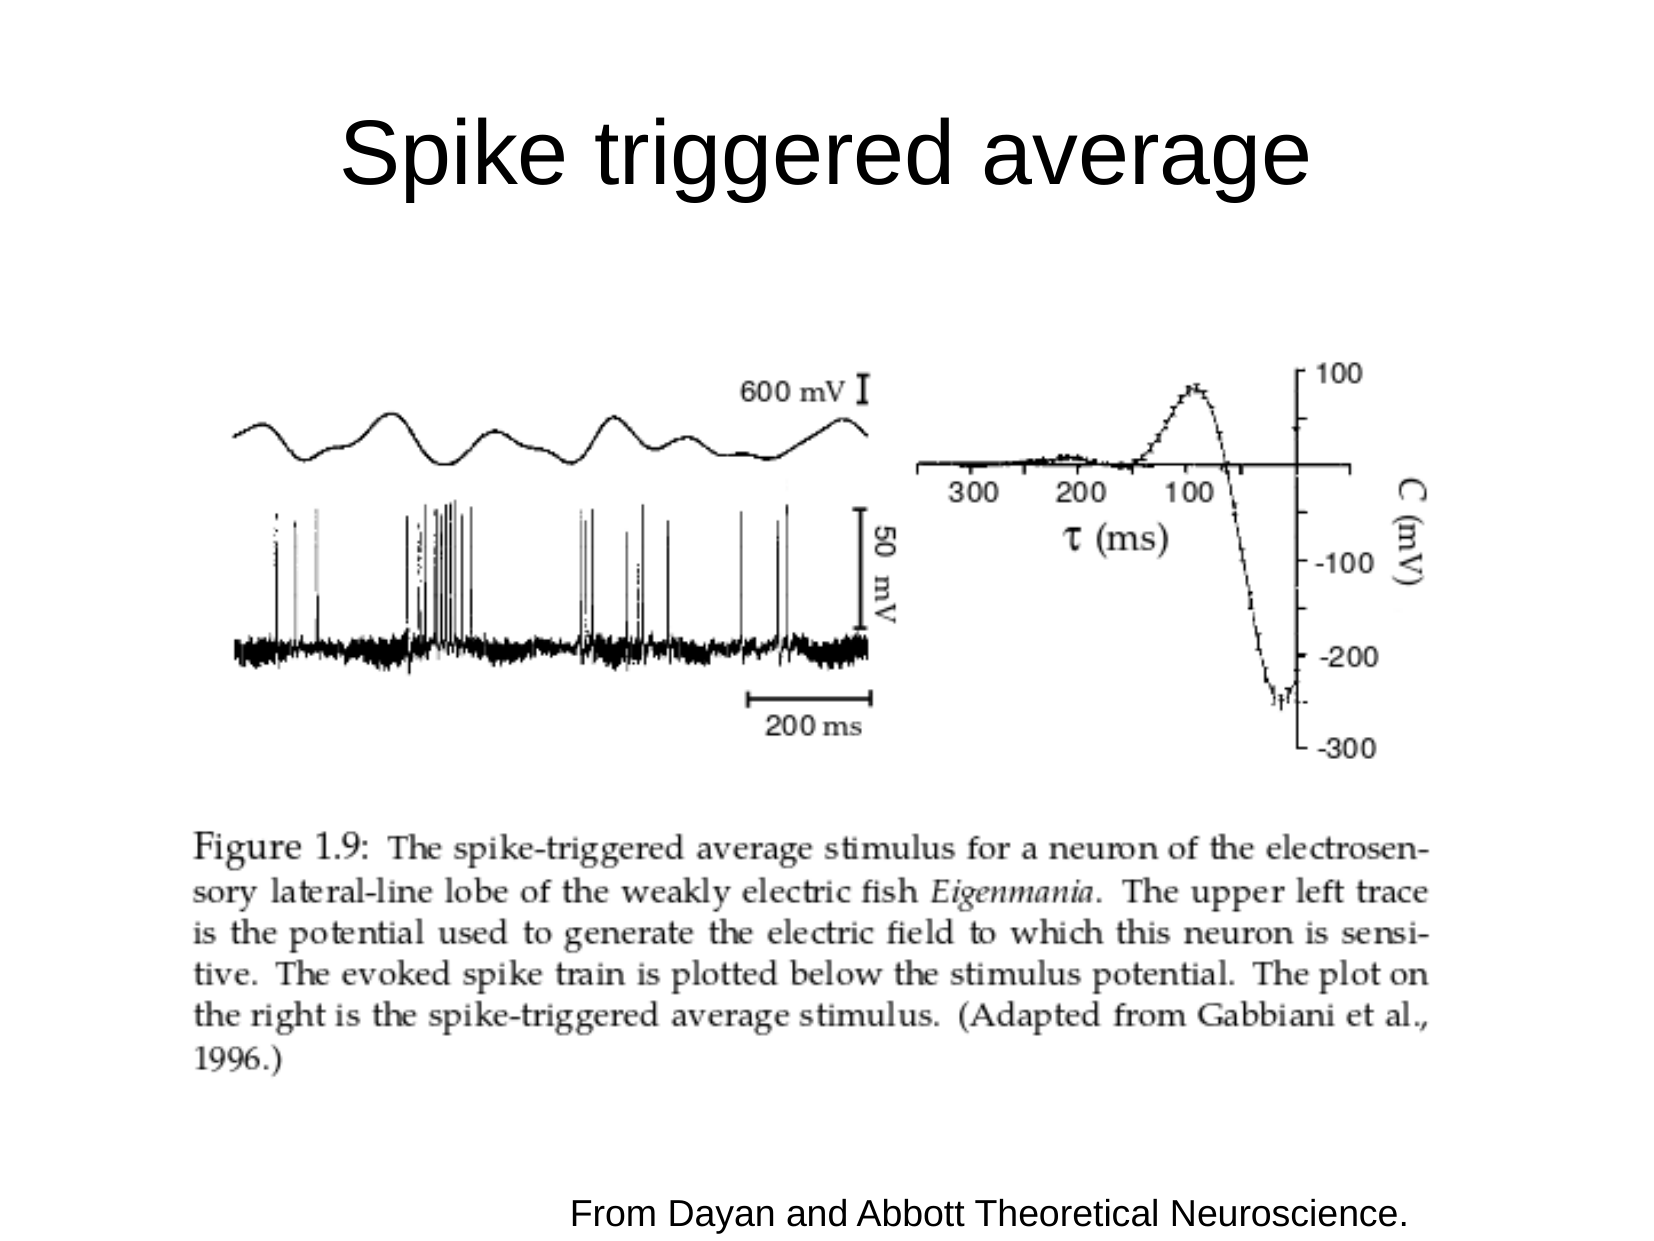

# Spike triggered average
From Dayan and Abbott Theoretical Neuroscience.